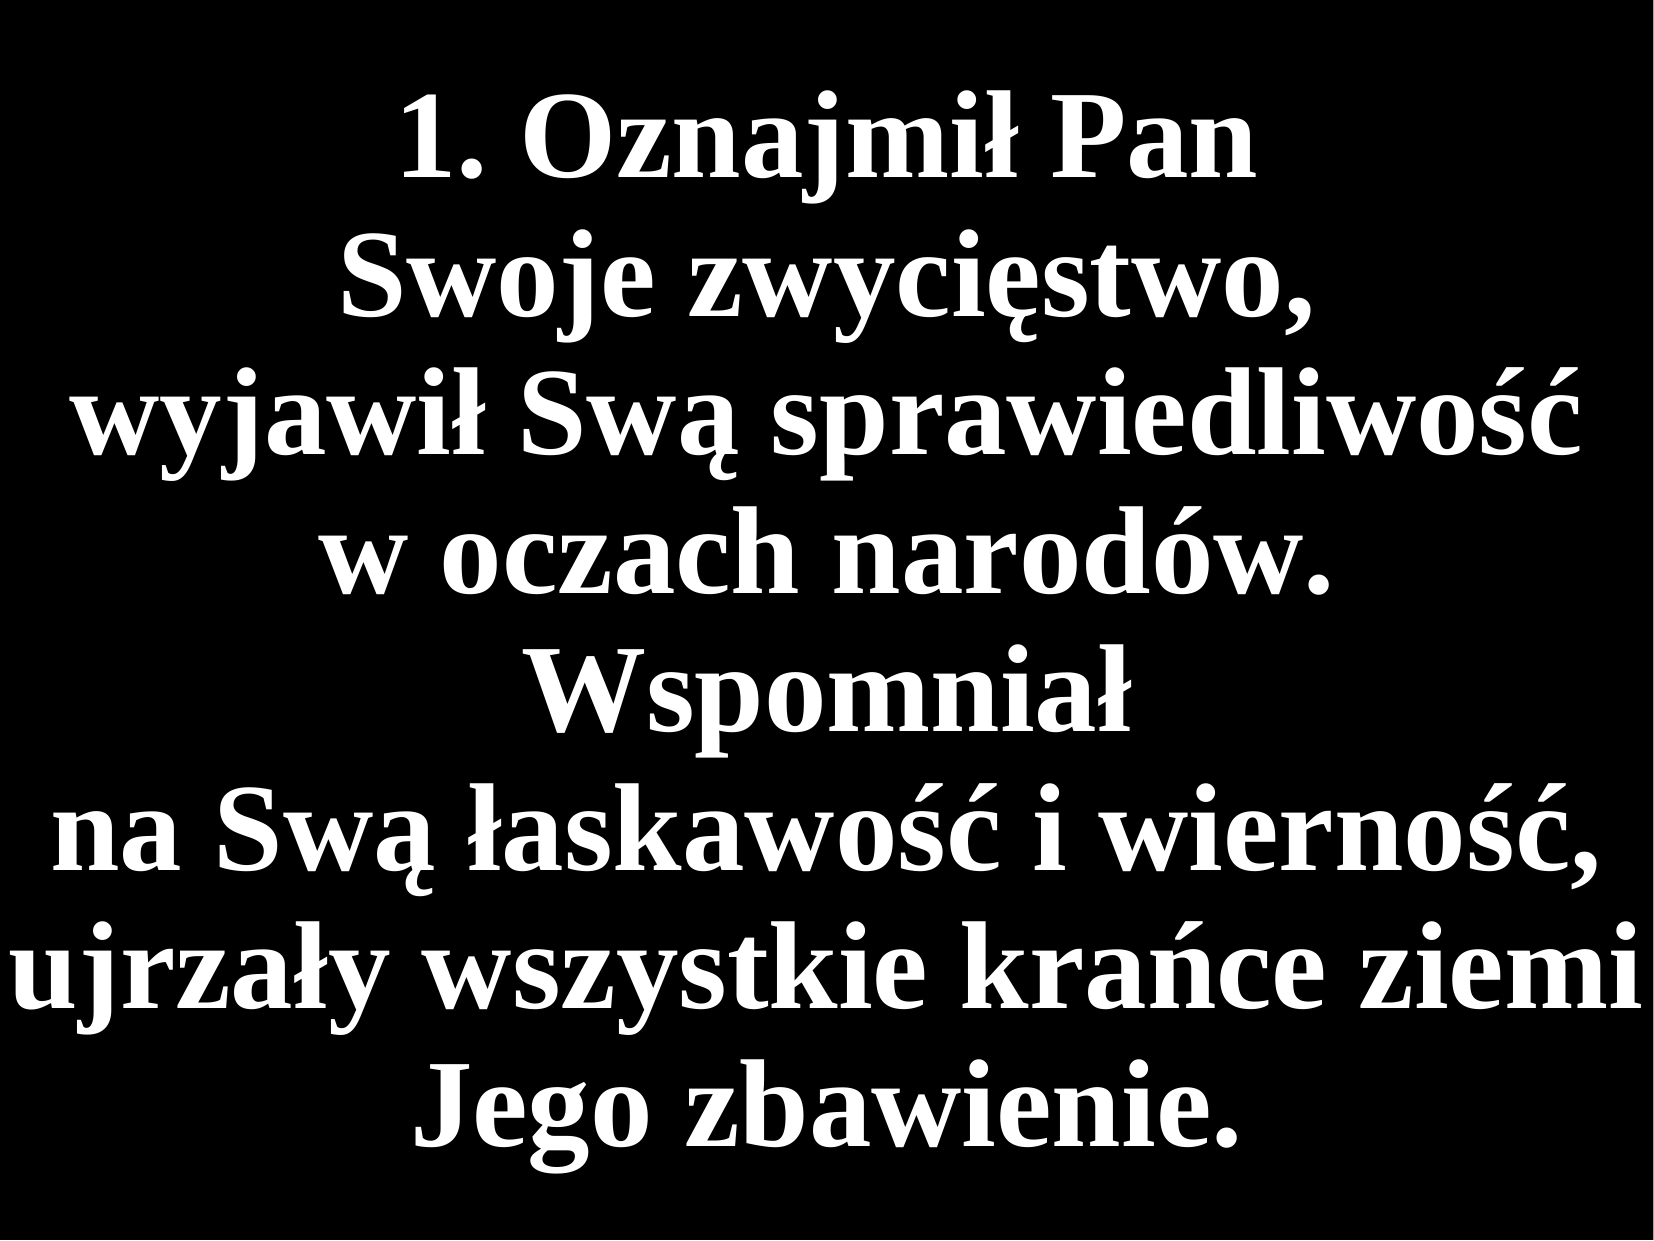

# 1. Oznajmił Pan Swoje zwycięstwo, wyjawił Swą sprawiedliwość w oczach narodów. Wspomniał na Swą łaskawość i wierność, ujrzały wszystkie krańce ziemi Jego zbawienie.